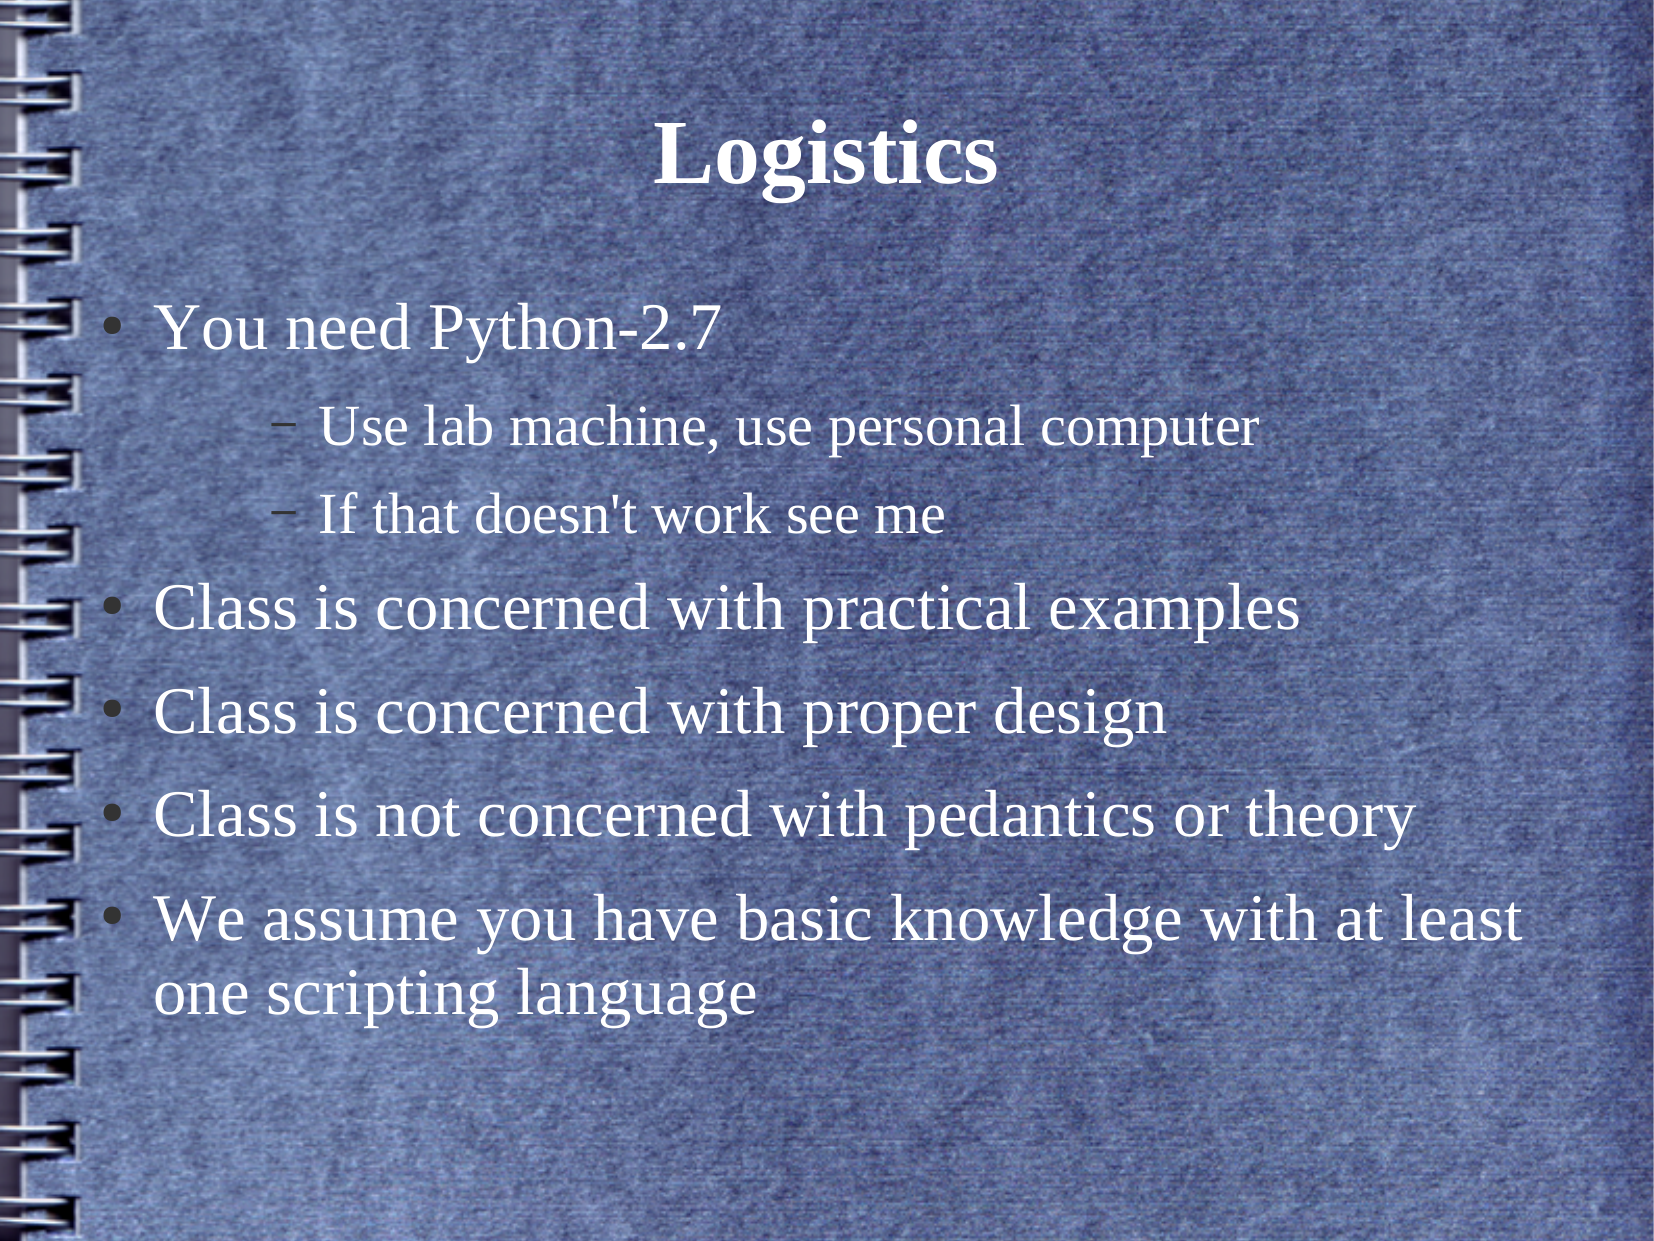

# Logistics
You need Python-2.7
Use lab machine, use personal computer
If that doesn't work see me
Class is concerned with practical examples
Class is concerned with proper design
Class is not concerned with pedantics or theory
We assume you have basic knowledge with at least one scripting language